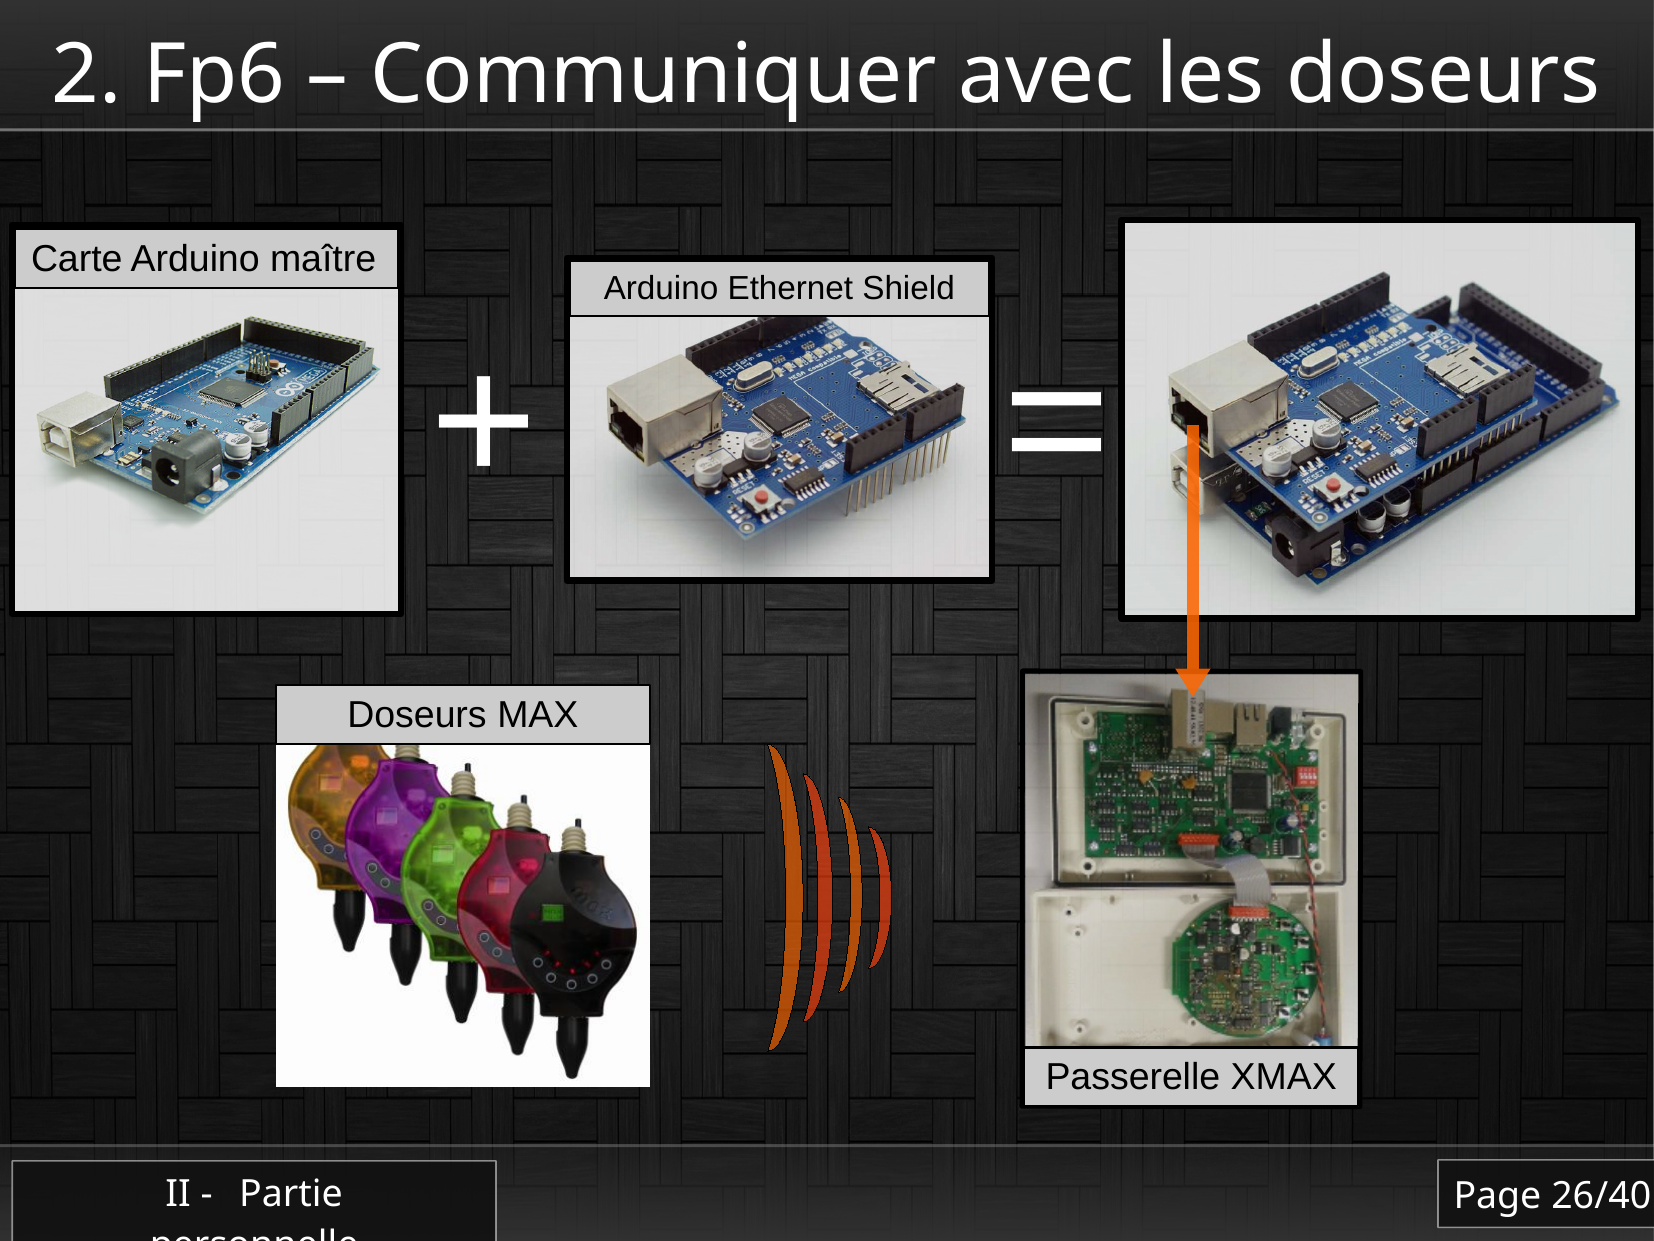

2. Fp6 – Communiquer avec les doseurs
Carte Arduino maître
Arduino Ethernet Shield
+
=
Doseurs MAX
Passerelle XMAX
II -	Partie personnelle